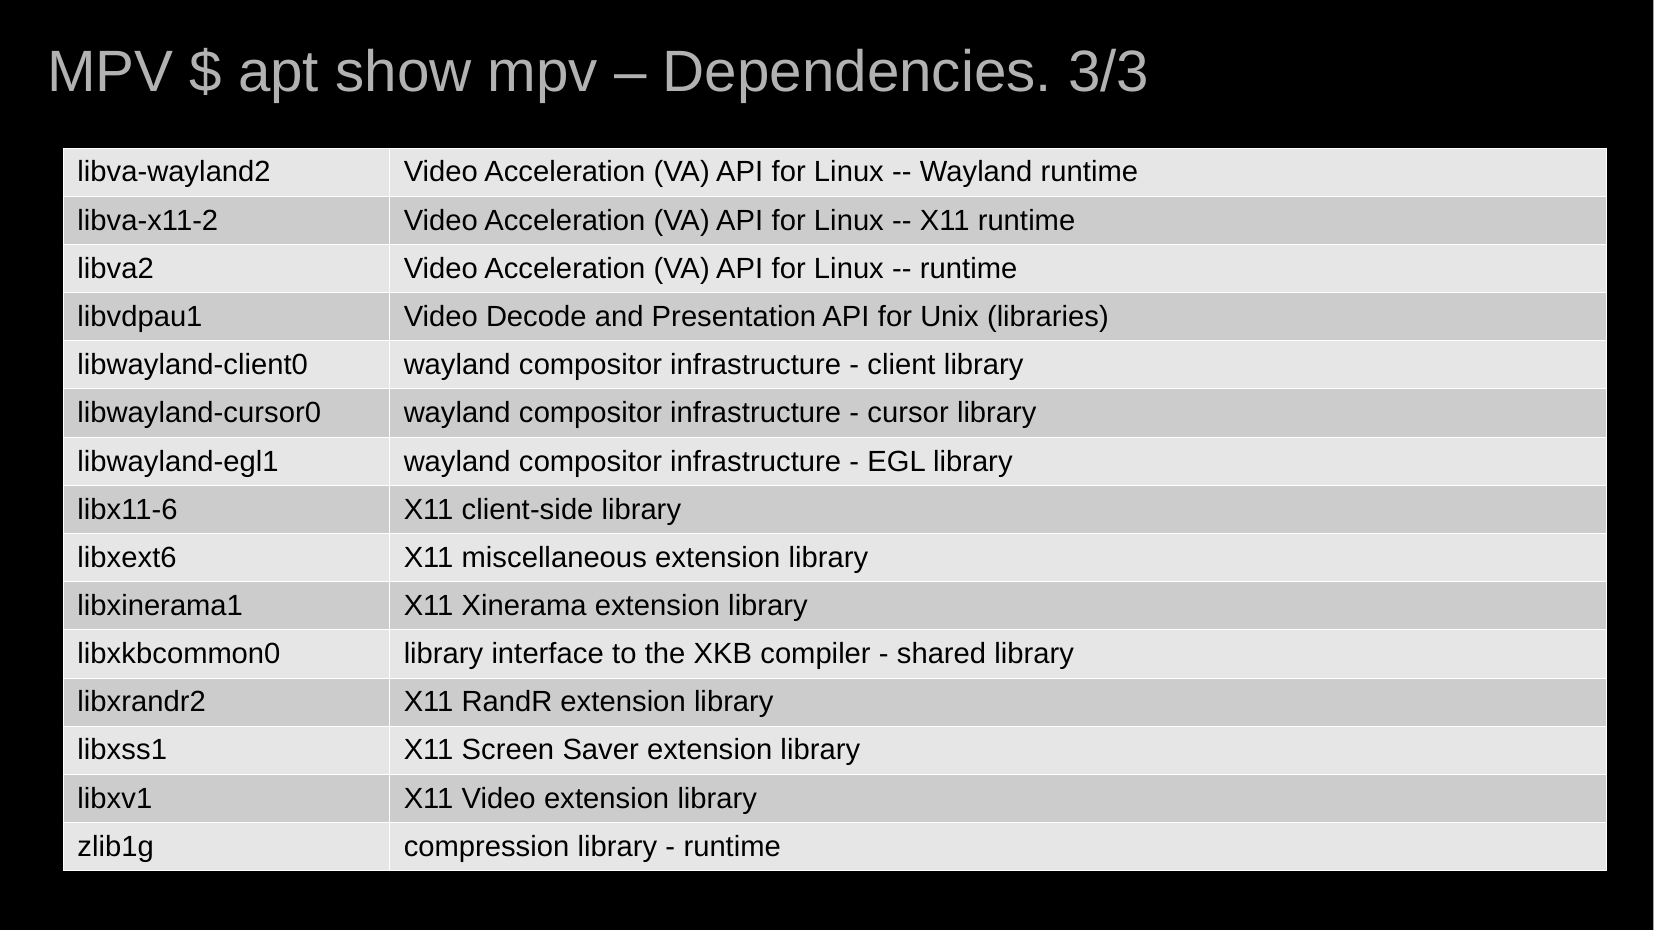

# MPV $ apt show mpv – Dependencies. 3/3
| libva-wayland2 | Video Acceleration (VA) API for Linux -- Wayland runtime |
| --- | --- |
| libva-x11-2 | Video Acceleration (VA) API for Linux -- X11 runtime |
| libva2 | Video Acceleration (VA) API for Linux -- runtime |
| libvdpau1 | Video Decode and Presentation API for Unix (libraries) |
| libwayland-client0 | wayland compositor infrastructure - client library |
| libwayland-cursor0 | wayland compositor infrastructure - cursor library |
| libwayland-egl1 | wayland compositor infrastructure - EGL library |
| libx11-6 | X11 client-side library |
| libxext6 | X11 miscellaneous extension library |
| libxinerama1 | X11 Xinerama extension library |
| libxkbcommon0 | library interface to the XKB compiler - shared library |
| libxrandr2 | X11 RandR extension library |
| libxss1 | X11 Screen Saver extension library |
| libxv1 | X11 Video extension library |
| zlib1g | compression library - runtime |